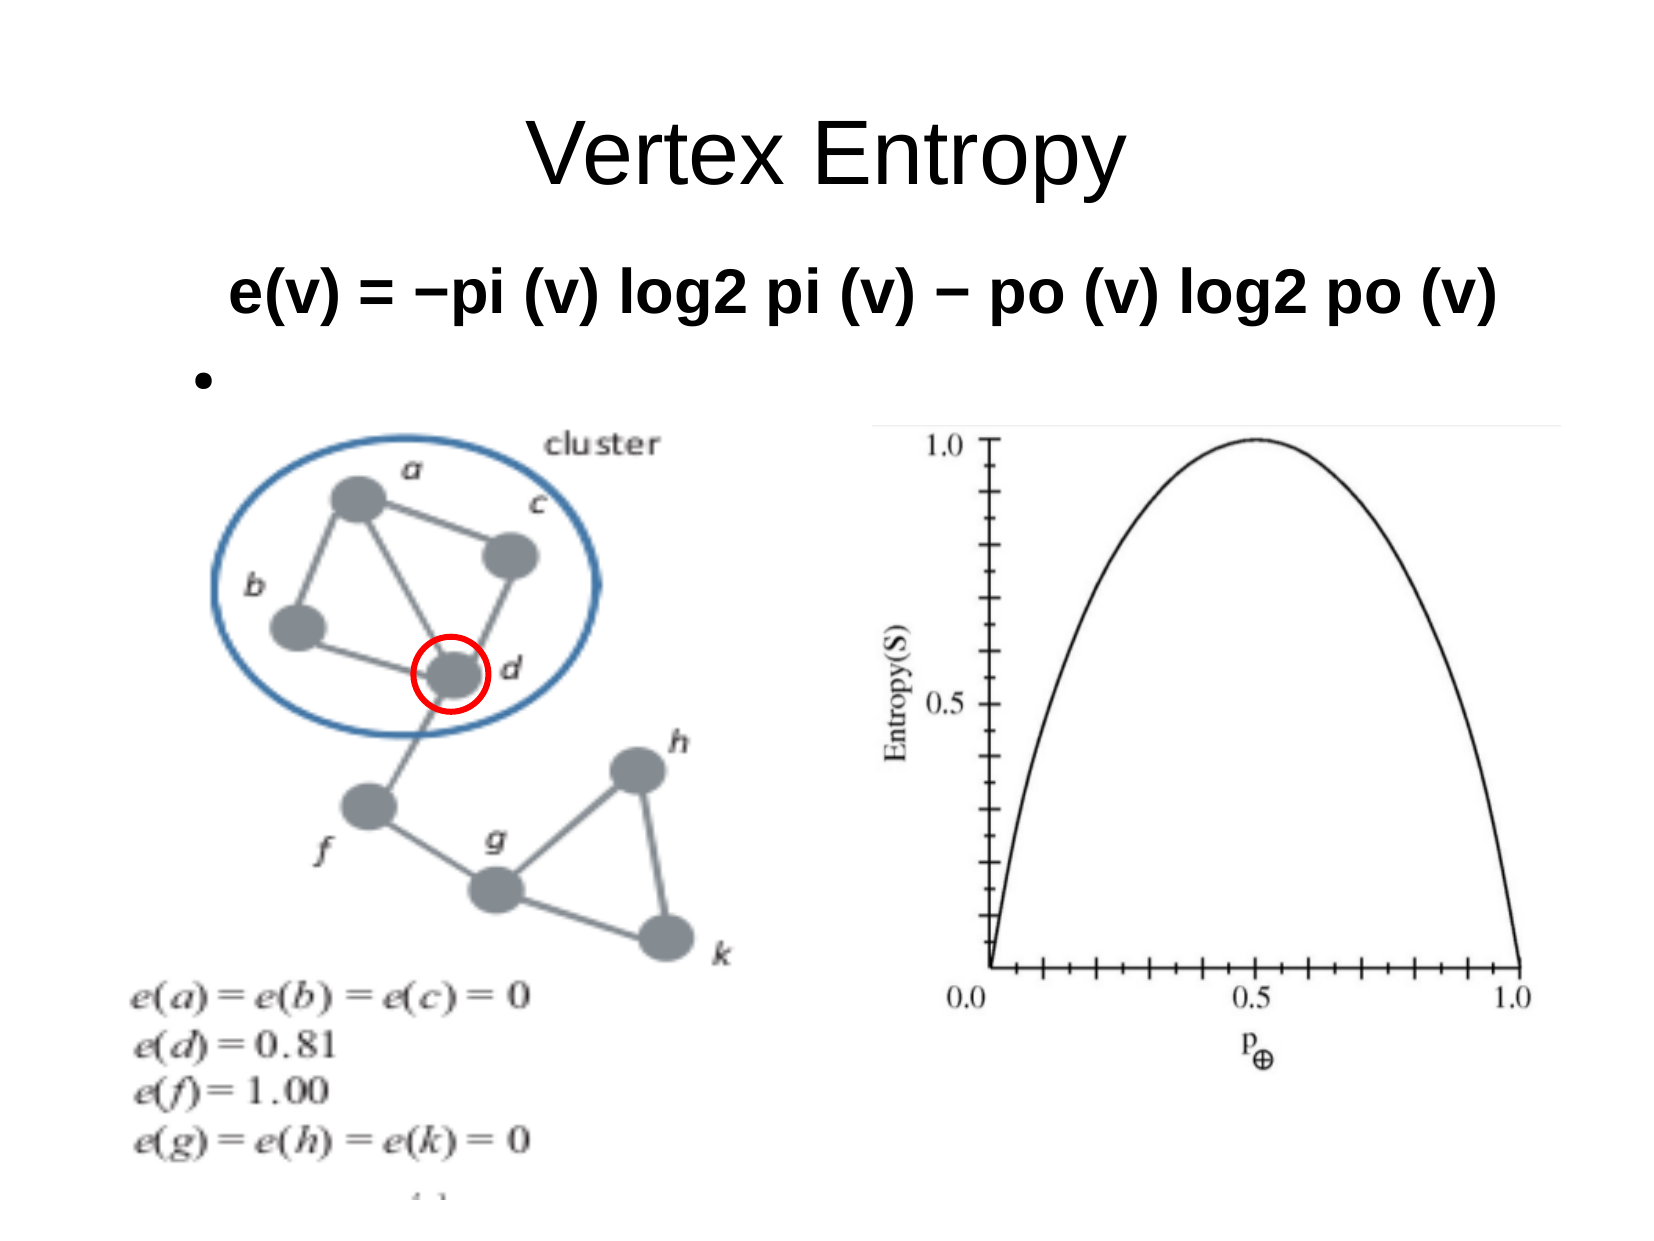

# Vertex Entropy
e(v) = −pi (v) log2 pi (v) − po (v) log2 po (v)